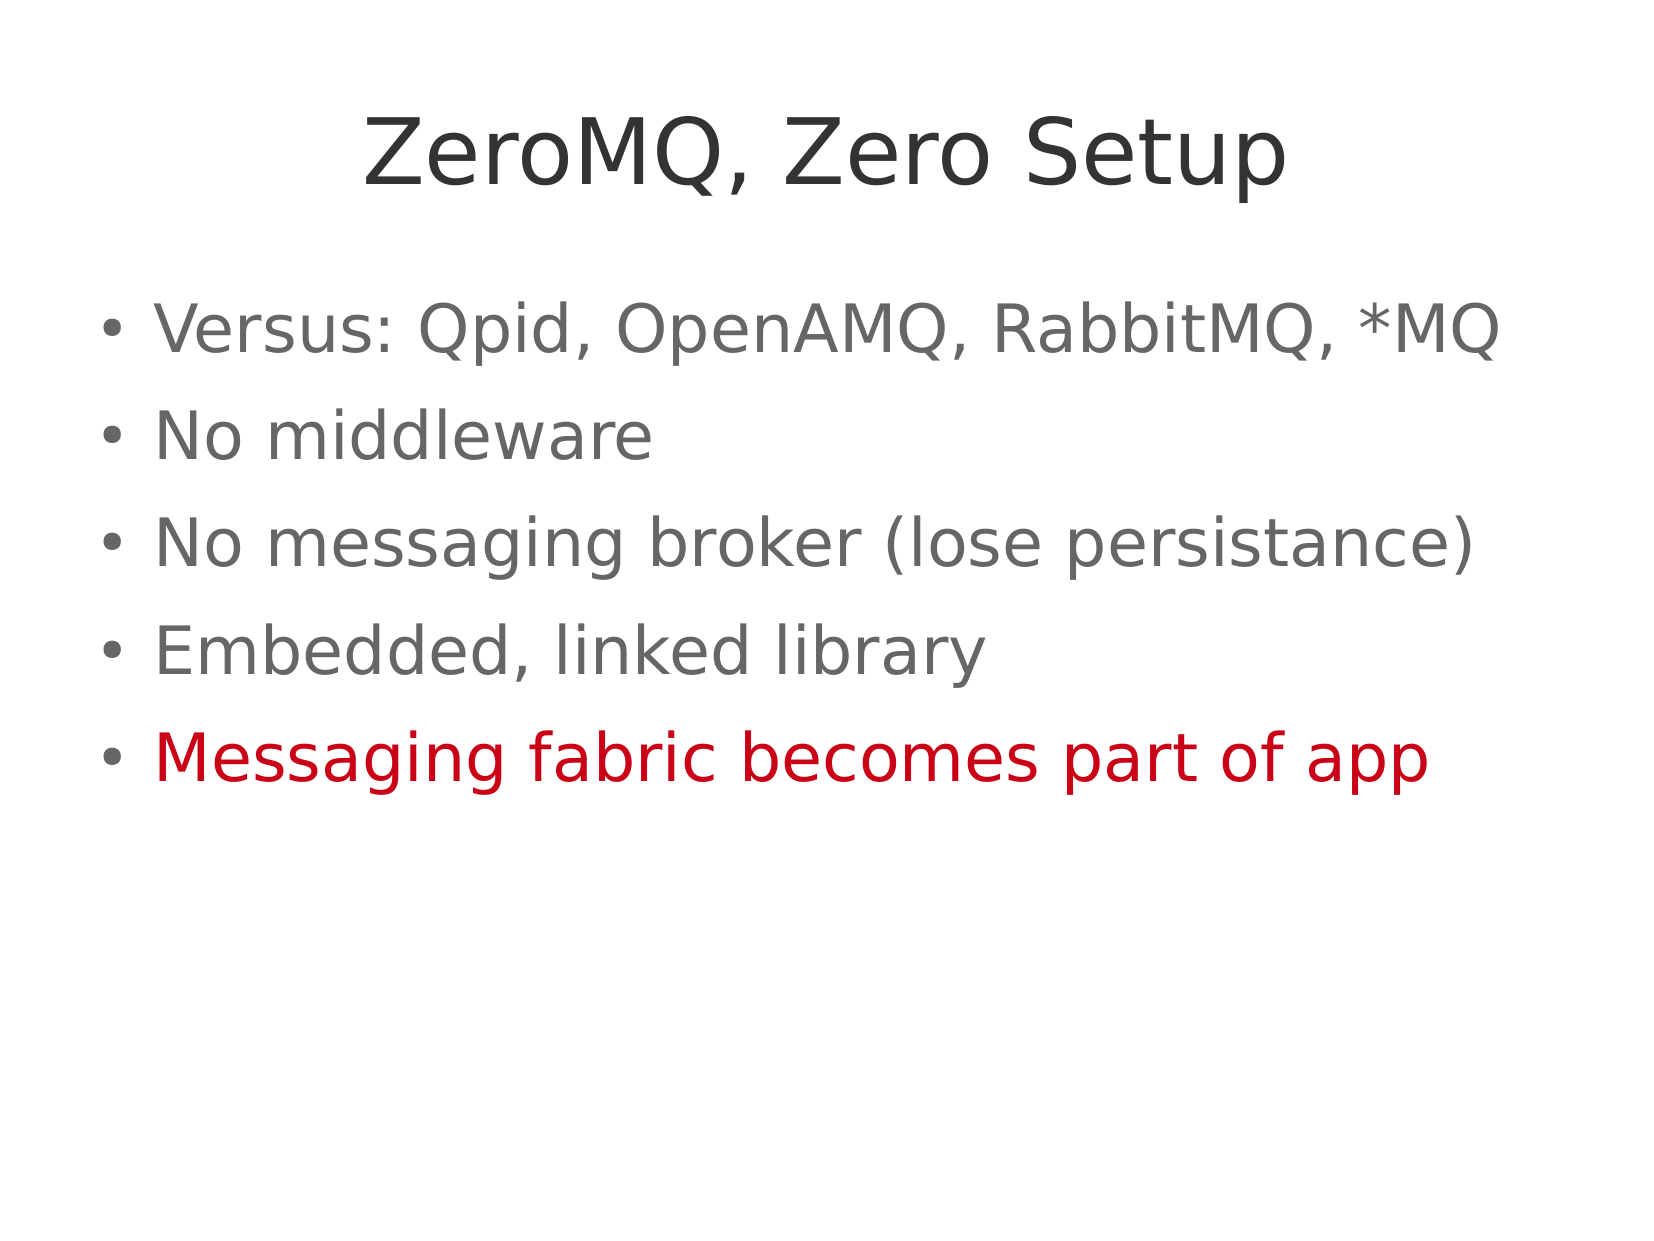

# ZeroMQ, Zero Setup
Versus: Qpid, OpenAMQ, RabbitMQ, *MQ
No middleware
No messaging broker (lose persistance)
Embedded, linked library
Messaging fabric becomes part of app